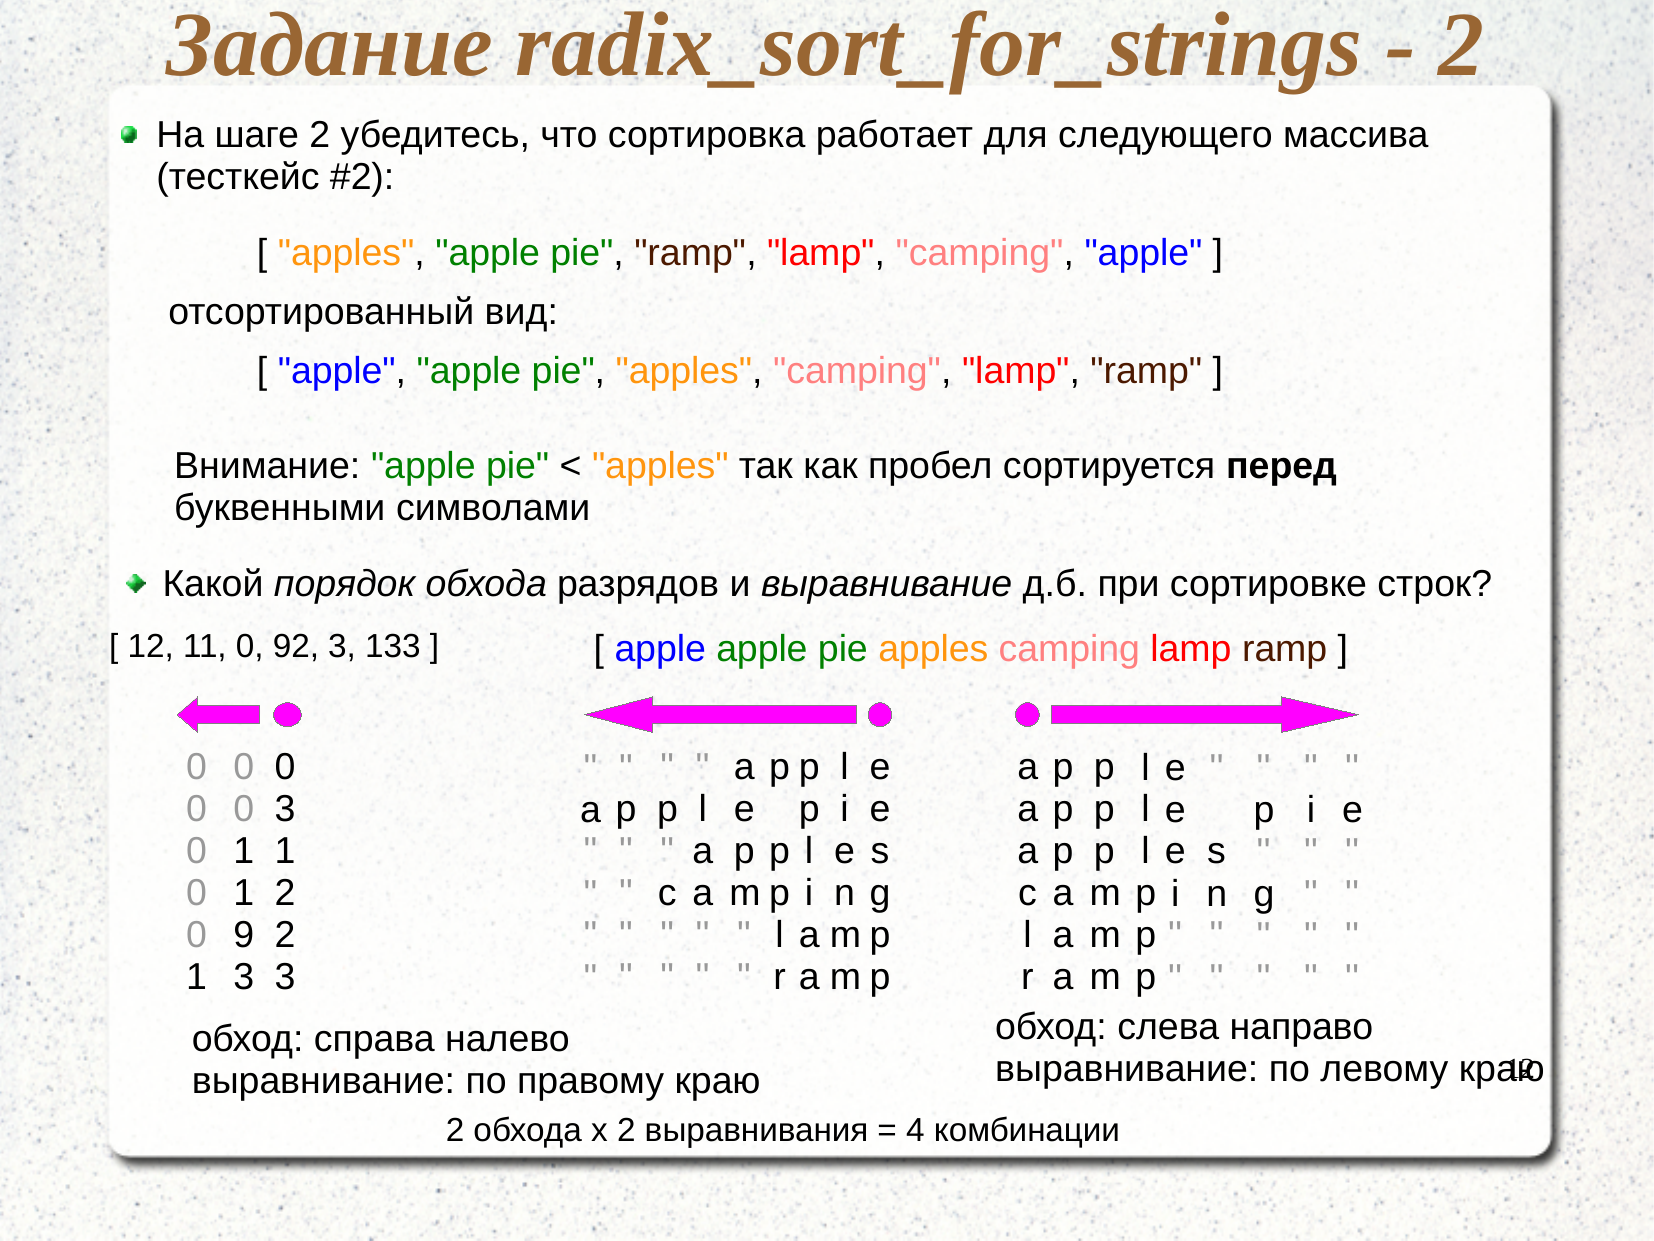

# Задание radix_sort_for_strings - 2
На шаге 2 убедитесь, что сортировка работает для следующего массива (тесткейс #2):
[ "apples", "apple pie", "ramp", "lamp", "camping", "apple" ]
отсортированный вид:
[ "apple", "apple pie", "apples", "camping", "lamp", "ramp" ]
Внимание: "apple pie" < "apples" так как пробел сортируется перед буквенными символами
Какой порядок обхода разрядов и выравнивание д.б. при сортировке строк?
[ 12, 11, 0, 92, 3, 133 ]
[ apple apple pie apples camping lamp ramp ]
0
3
1
2
2
3
0
0
1
1
9
3
0
0
0
0
0
1
e
e
s
g
p
p
a
e
p
m
''
''
p
p
l
i
a
a
l
i
e
n
m
m
a
a
a
c
l
r
''
l
a
a
''
''
p
p
p
l
r
p
p
p
a
a
a
''
p
''
c
''
''
p
p
p
m
m
m
''
p
''
''
''
''
l
l
l
p
p
p
''
a
''
''
''
''
e
e
e
i
''
''
''
s
n
''
''
''
p
''
g
''
''
''
i
''
''
''
''
''
e
''
''
''
''
обход: слева направо
выравнивание: по левому краю
обход: справа налево
выравнивание: по правому краю
12
2 обхода х 2 выравнивания = 4 комбинации